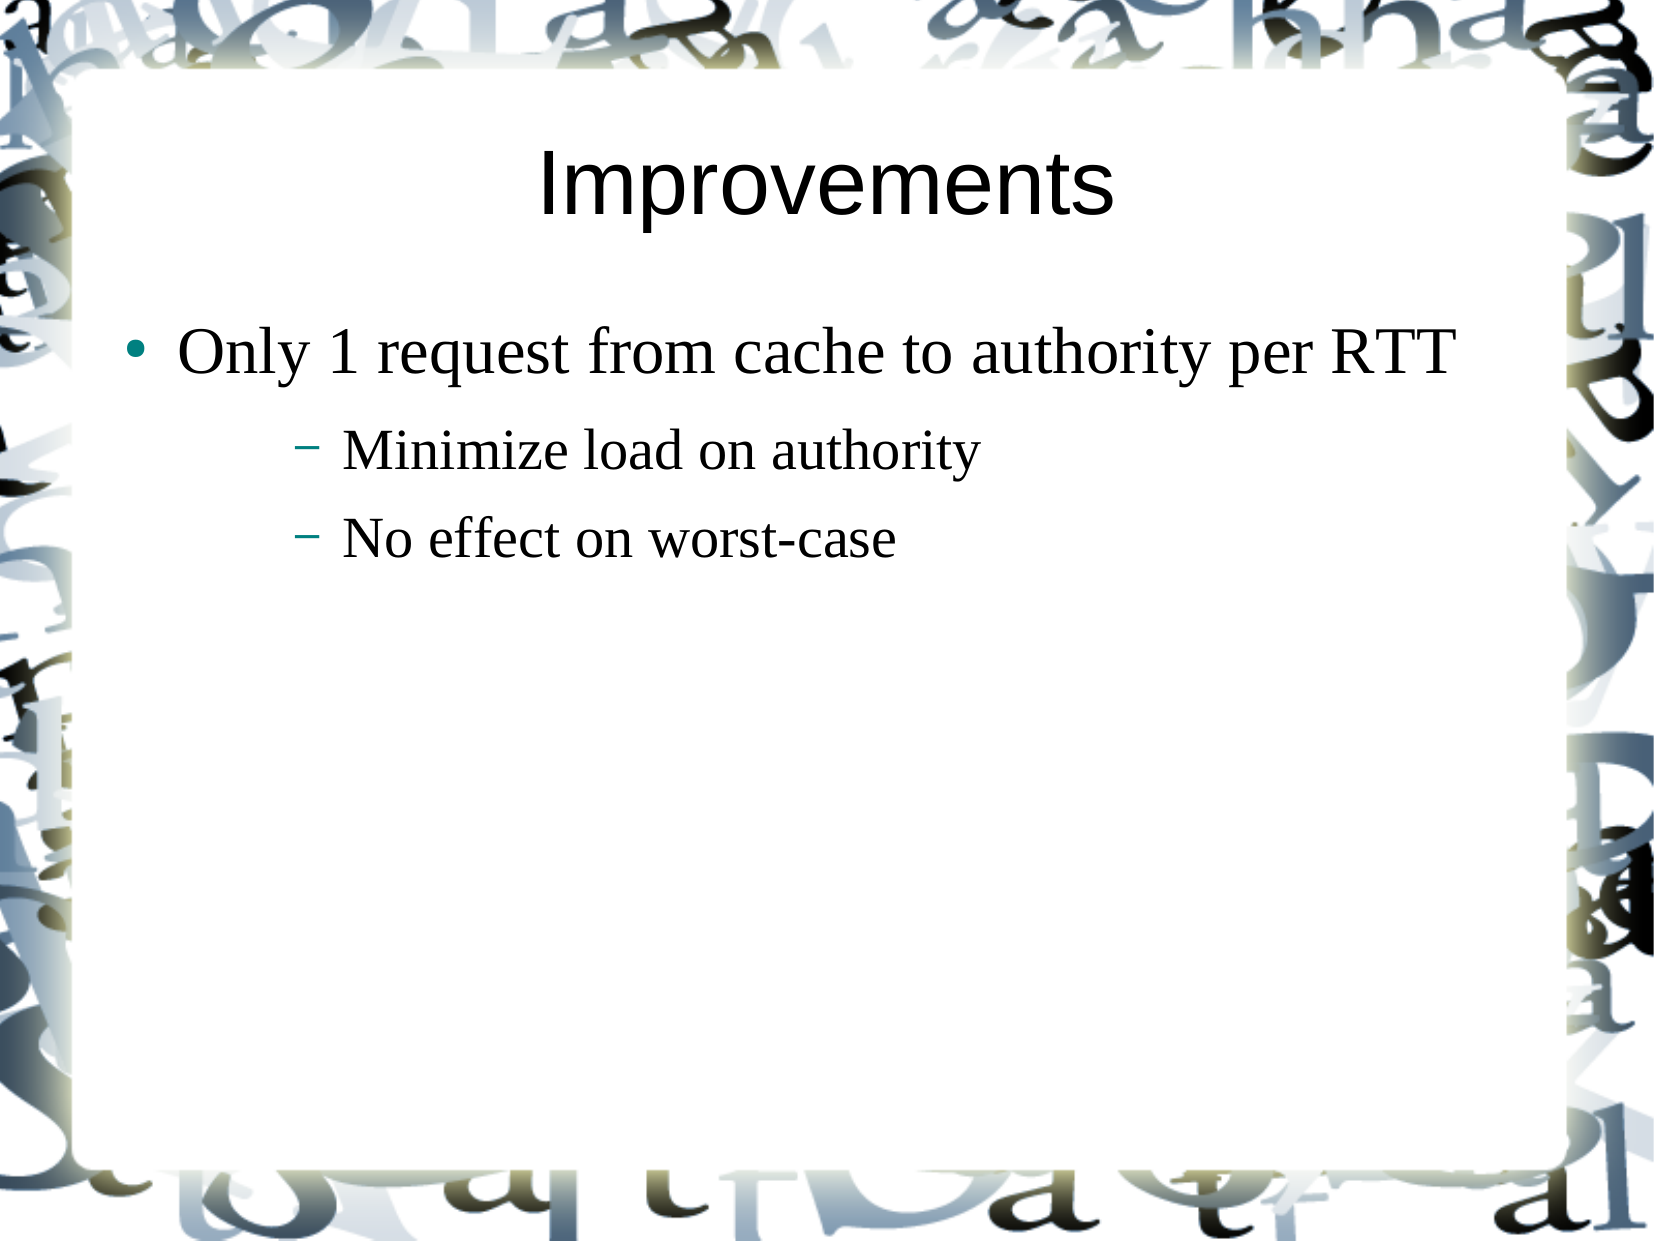

# Improvements
Only 1 request from cache to authority per RTT
Minimize load on authority
No effect on worst-case